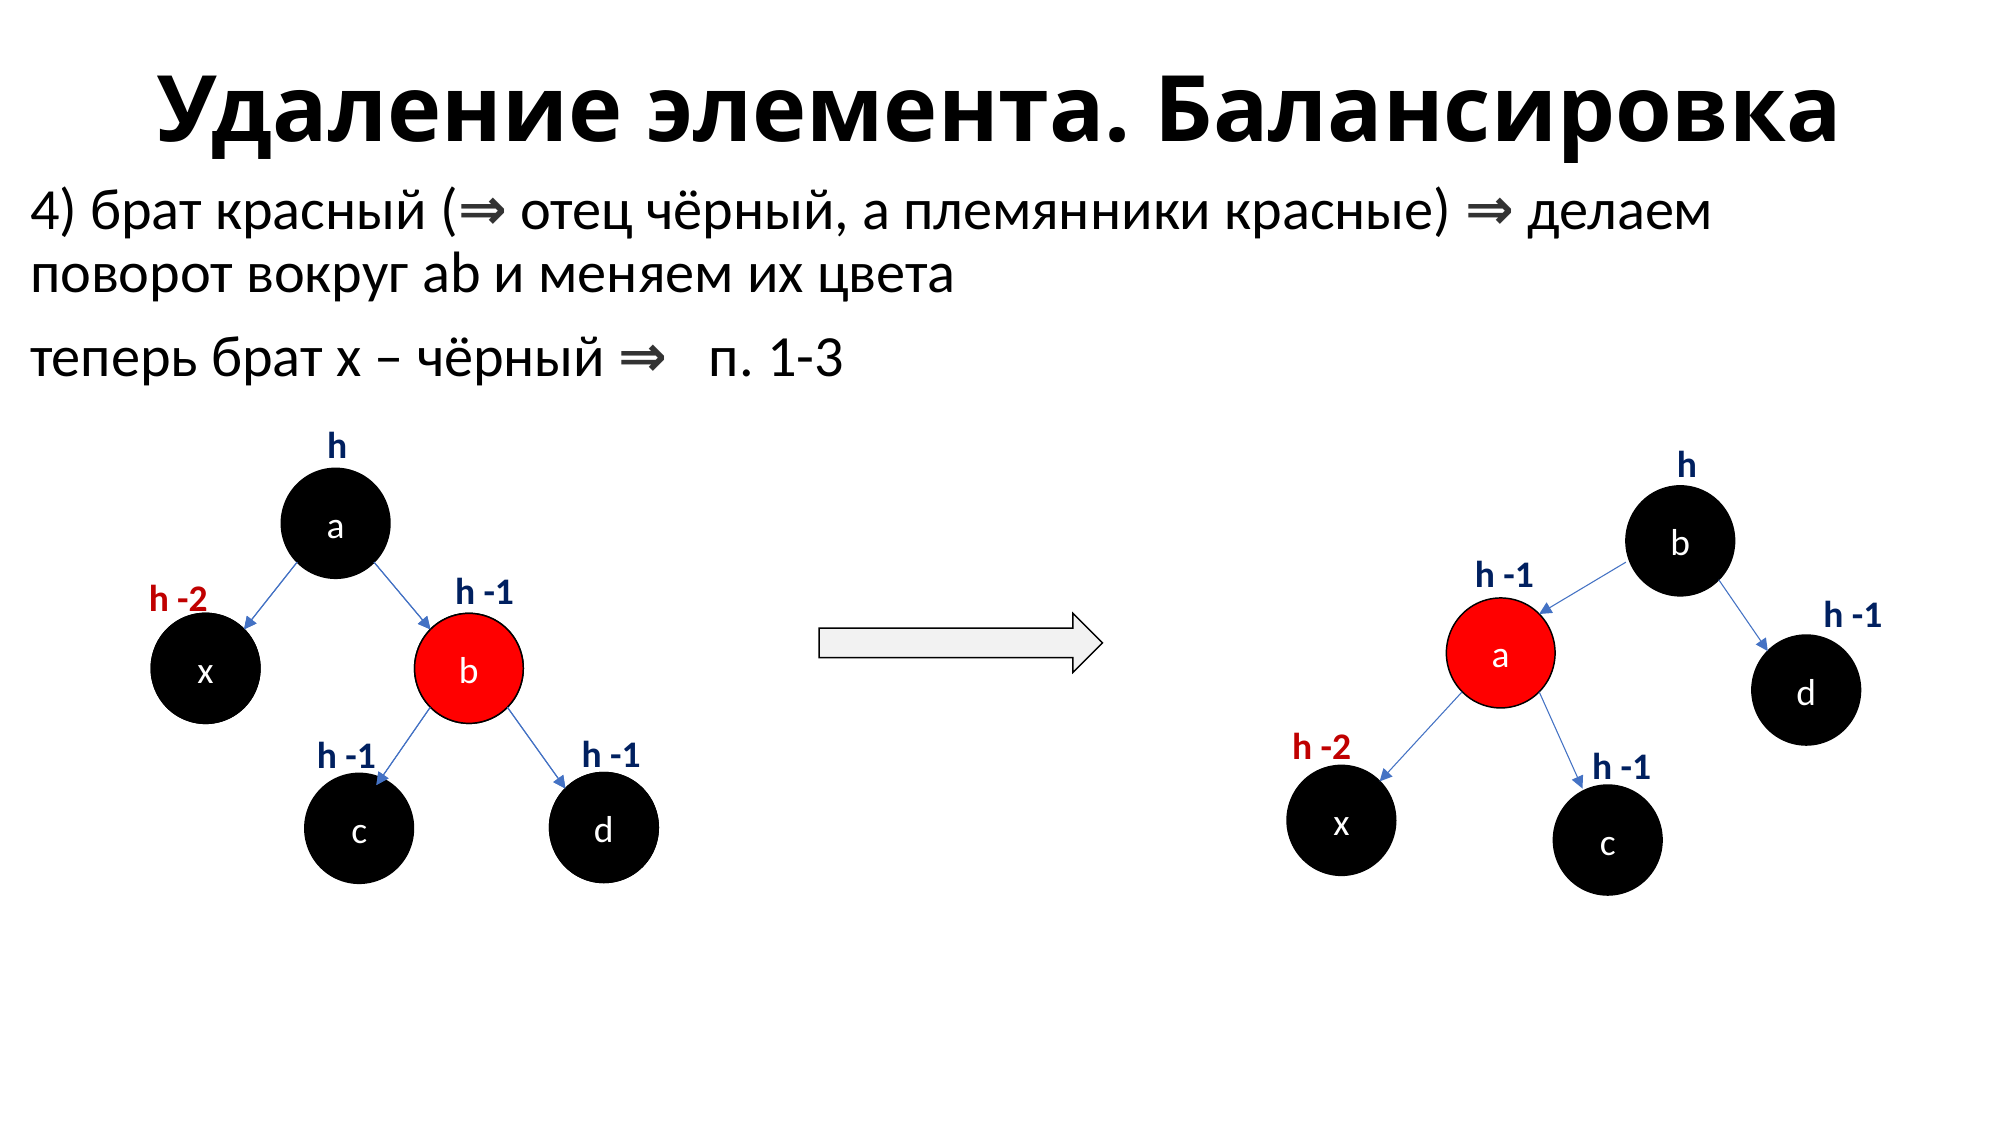

Удаление элемента. Балансировка
# 4) брат красный (⇒ отец чёрный, а племянники красные) ⇒ делаем поворот вокруг ab и меняем их цвета
теперь брат x – чёрный ⇒ п. 1-3
h
h
a
b
h -1
h -1
h -2
h -1
a
x
x
b
b
d
h -2
h -1
h -1
h -1
x
d
d
c
c